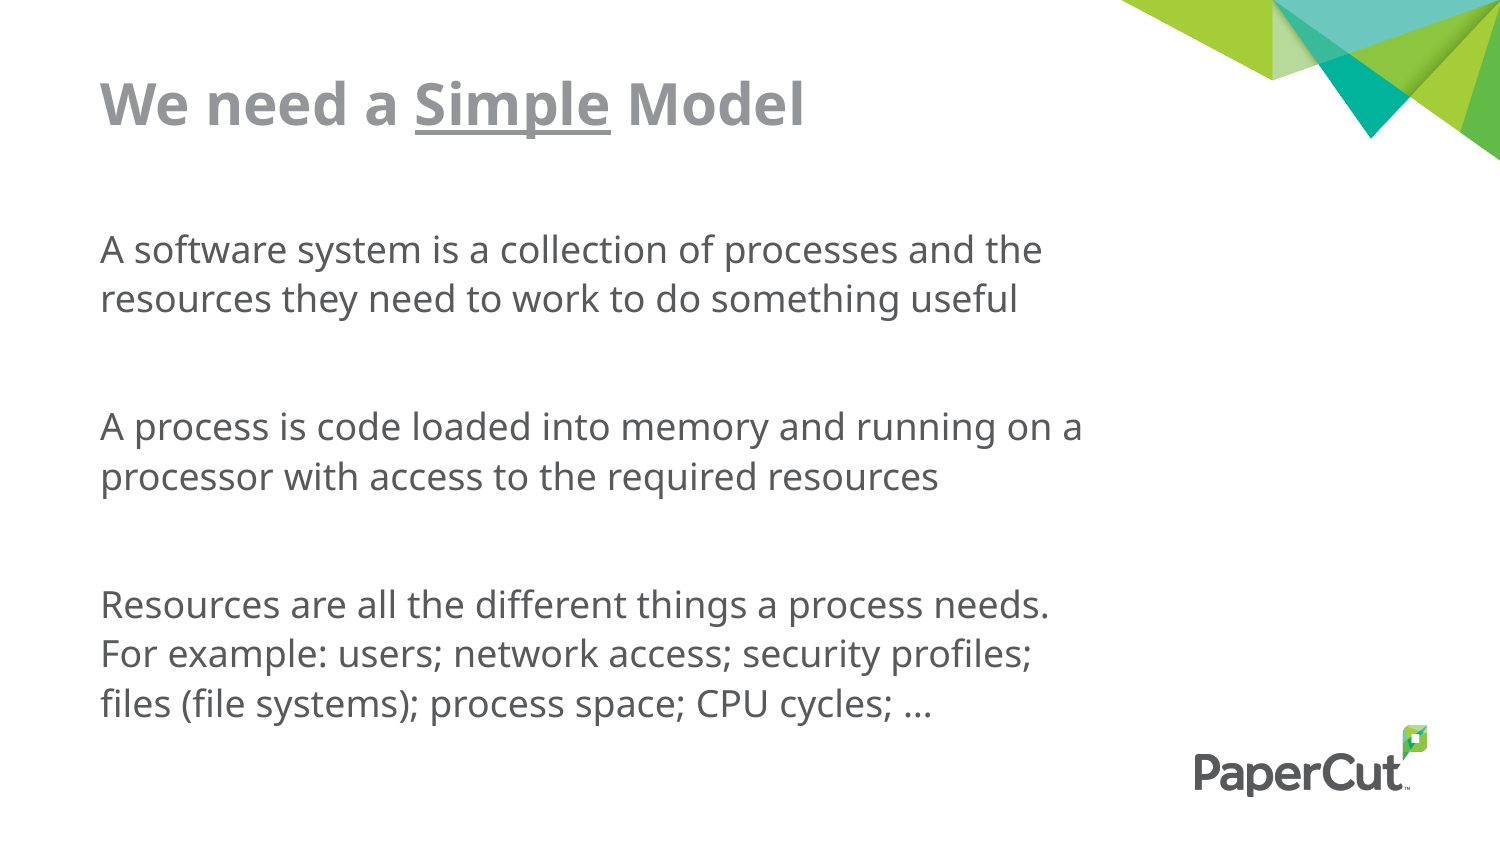

# We need a Simple Model
A software system is a collection of processes and the resources they need to work to do something useful
A process is code loaded into memory and running on a processor with access to the required resources
Resources are all the different things a process needs. For example: users; network access; security profiles; files (file systems); process space; CPU cycles; …